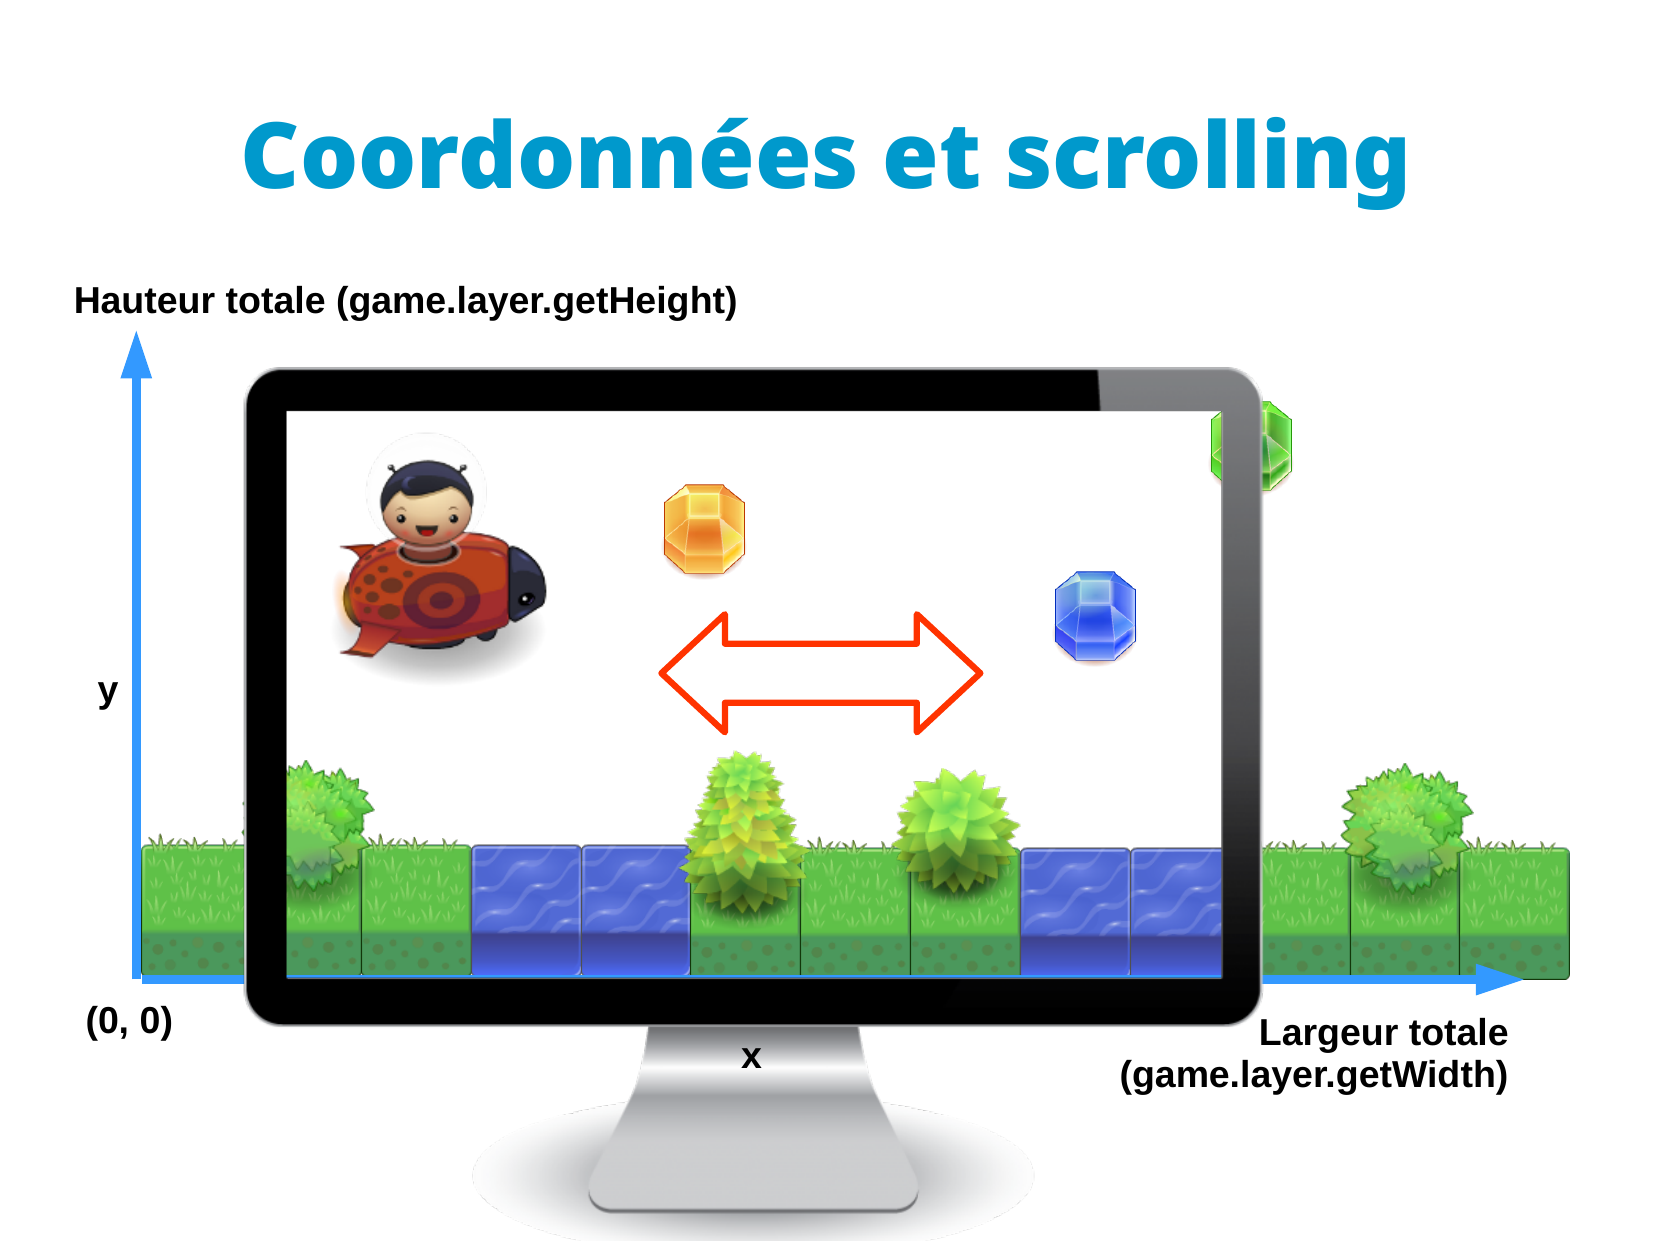

# Coordonnées et scrolling
Hauteur totale (game.layer.getHeight)
y
x
(0, 0)
Largeur totale (game.layer.getWidth)
x